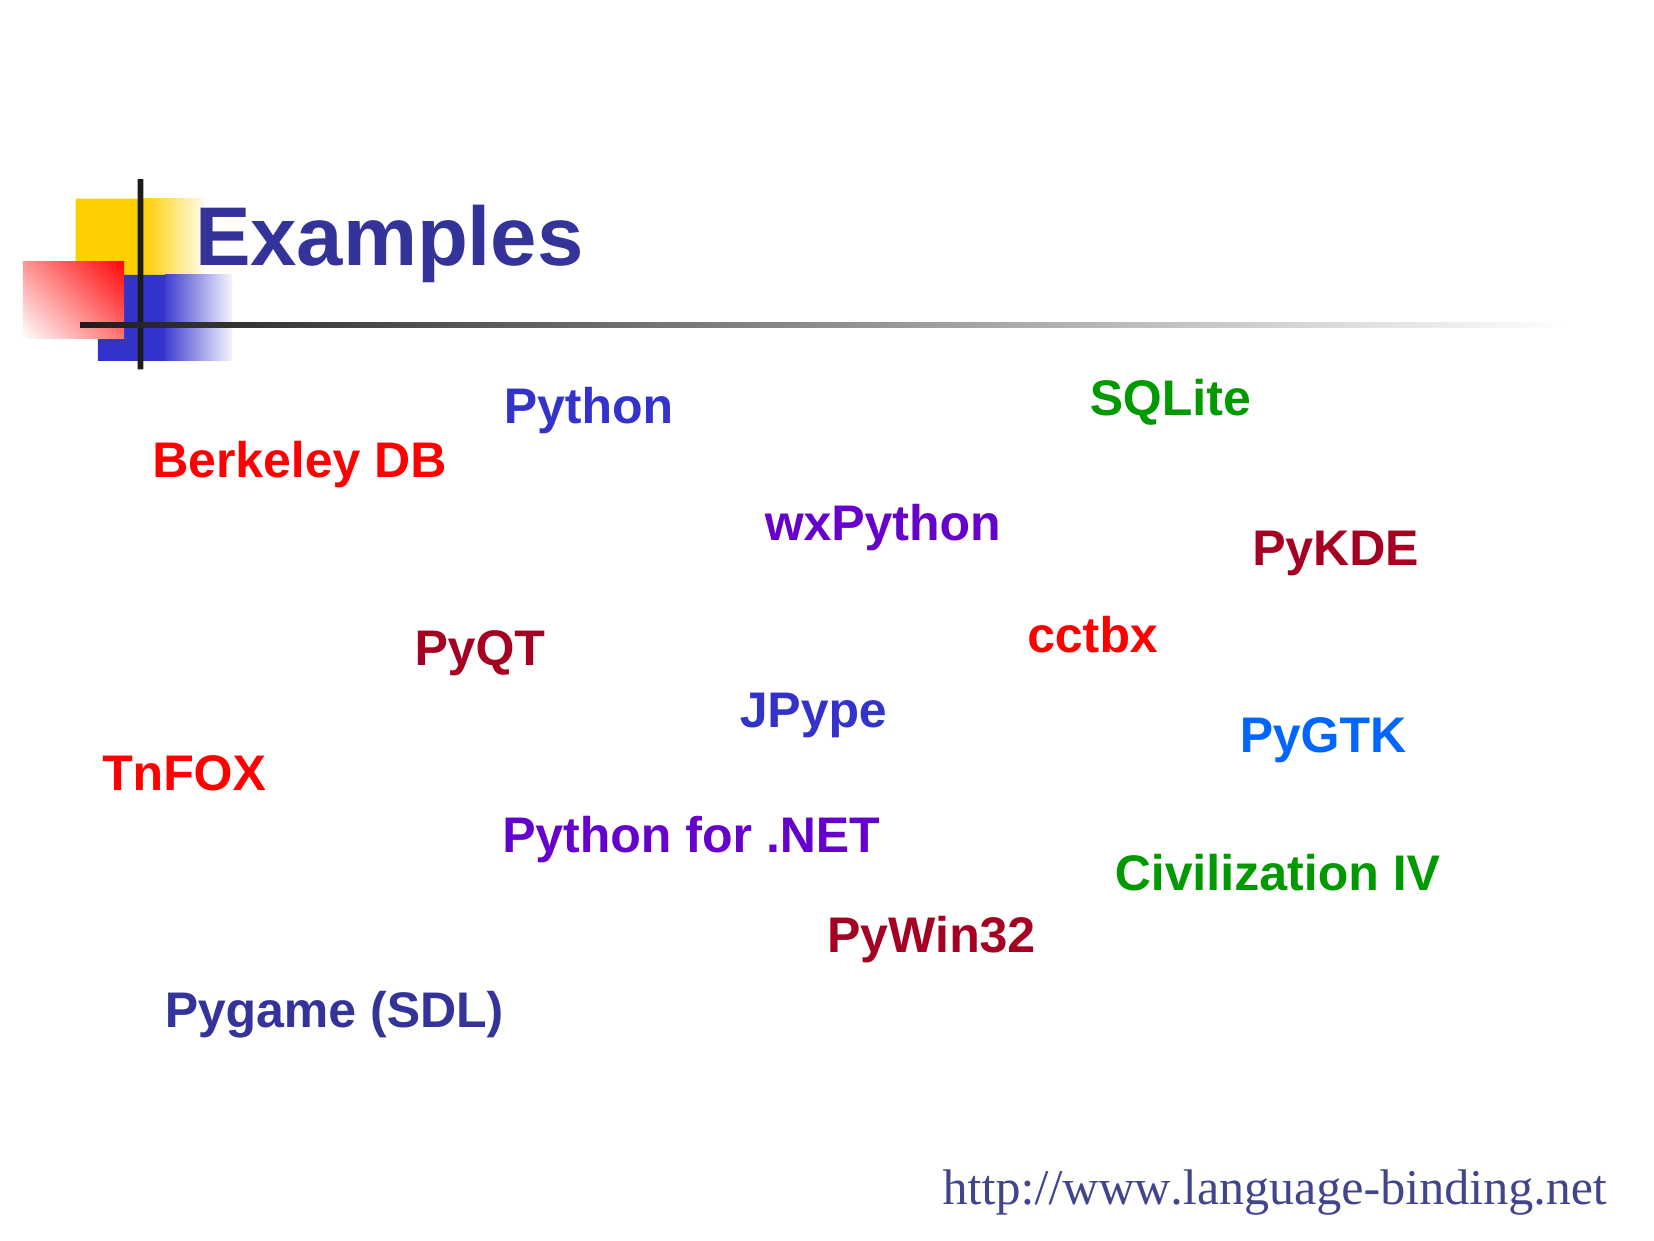

# Examples
SQLite
Python
Berkeley DB
wxPython
PyKDE
cctbx
PyQT
JPype
PyGTK
TnFOX
Python for .NET
Civilization IV
PyWin32
Pygame (SDL)
http://www.language-binding.net